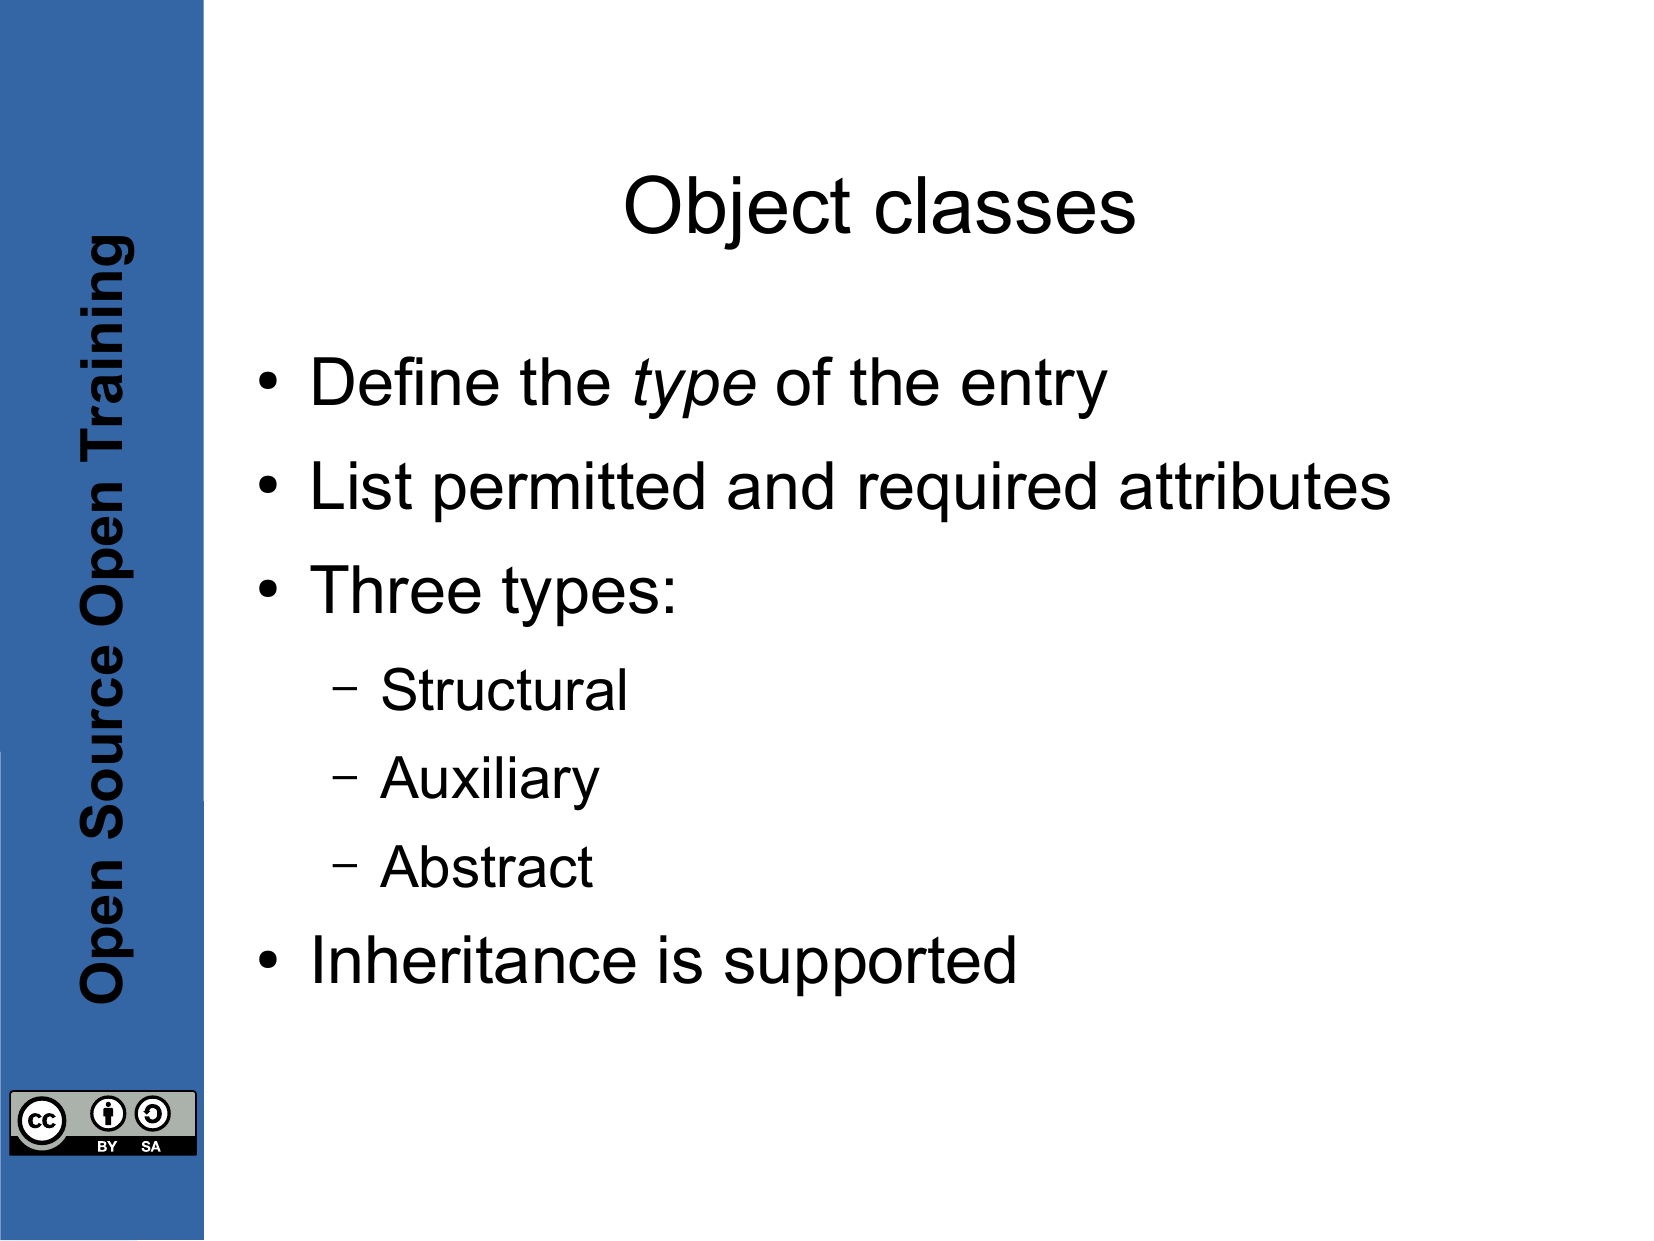

# Object classes
Define the type of the entry
List permitted and required attributes
Three types:
Structural
Auxiliary
Abstract
Inheritance is supported